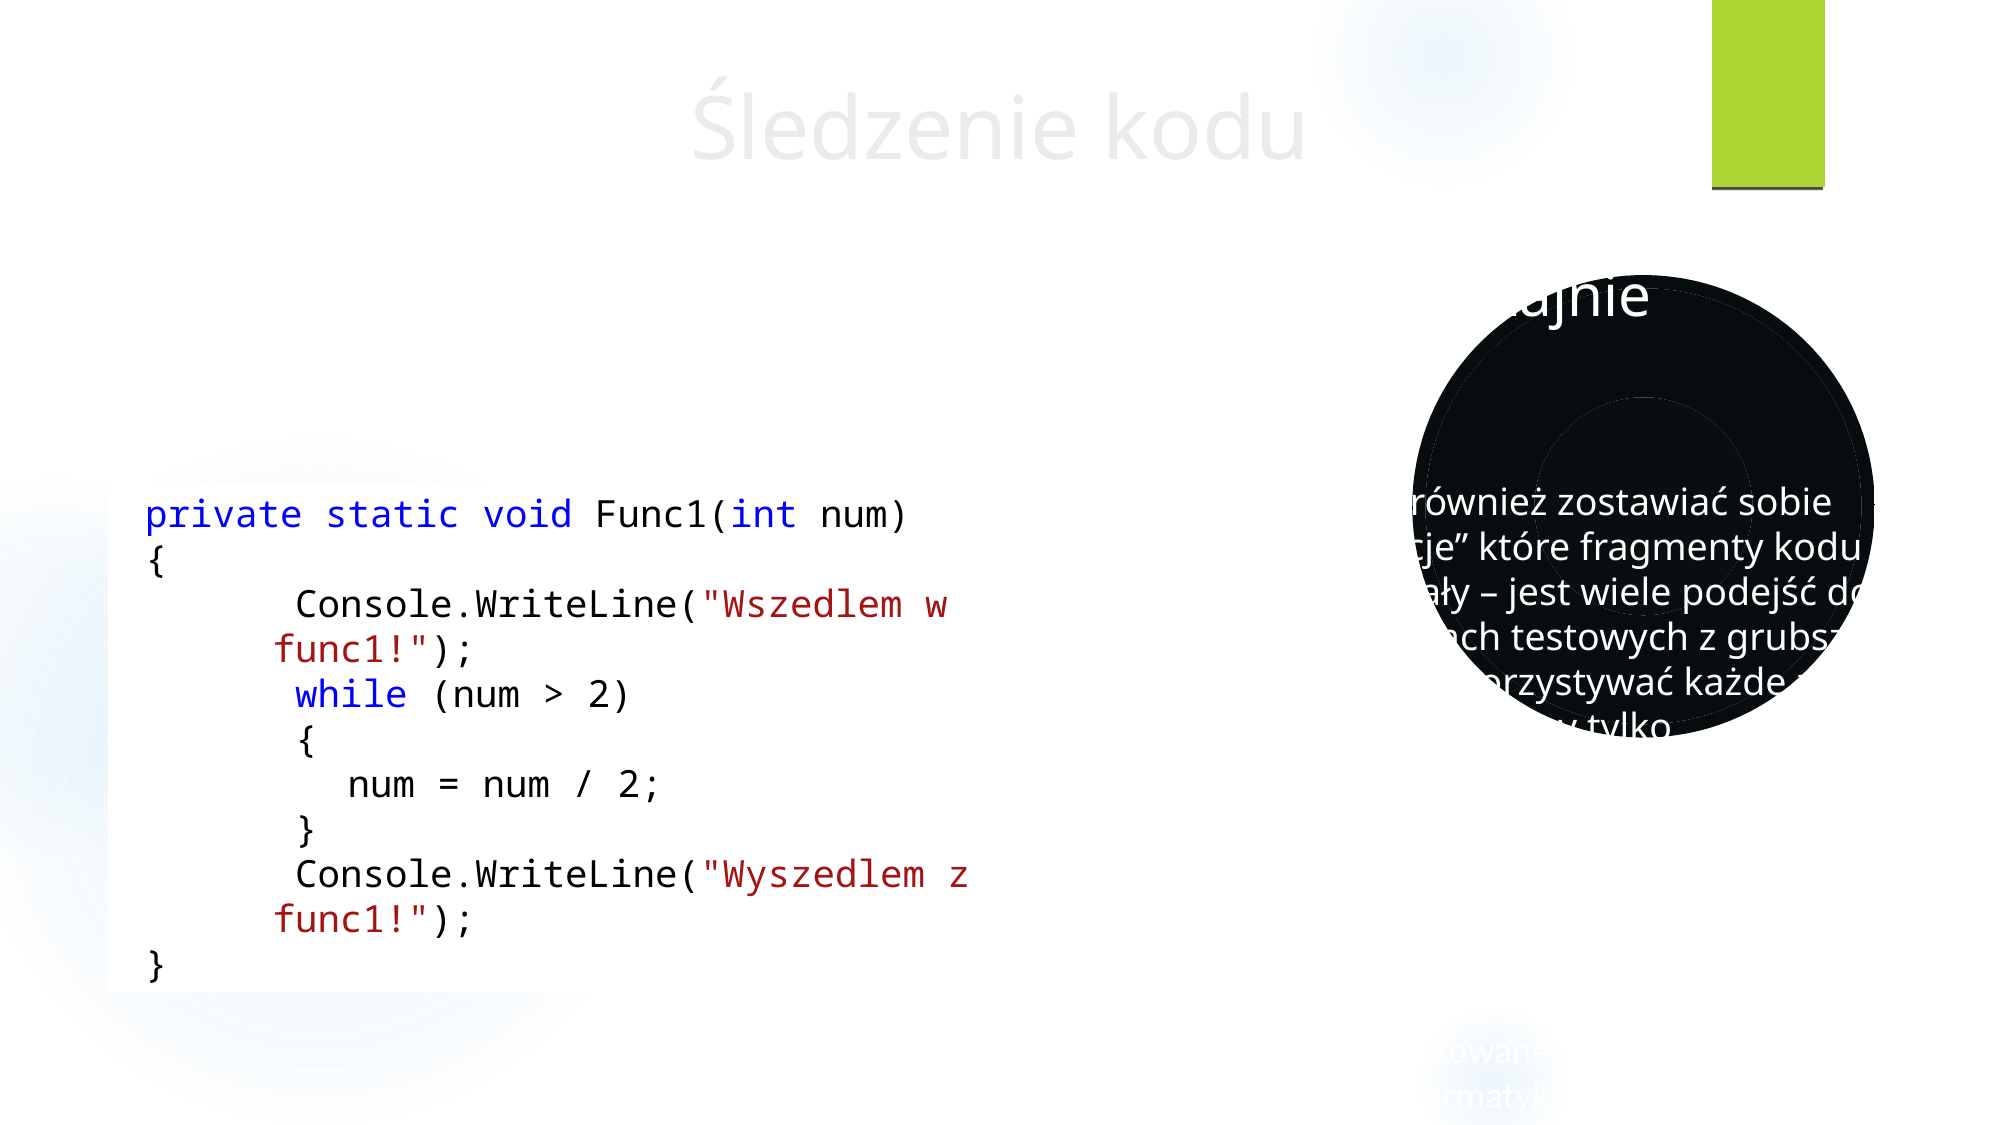

# Śledzenie kodu
Śledzenie kodu to nic innego, jak sprawdzanie jego przebiegu. Możemy to robić metodą prostą – zwyczajnie powoli analizując przebieg określonych danych, rozplanowując ścieżkę do przodu.
Możemy również zostawiać sobie „informacje” które fragmenty kodu się wywołały – jest wiele podejść do tego, w celach testowych z grubsza możemy wykorzystywać każde z nich – nie możemy tylko zapomnieć, by potem takie „wskaźniki” usunąć z kodu gdy wejdziemy w fazę produkcyjną.
 private static void Func1(int num)
 {
 Console.WriteLine("Wszedlem w func1!");
 while (num > 2)
 {
	num = num / 2;
 }
 Console.WriteLine("Wyszedlem z func1!");
 }
Adrian Kunikowski
Zaawansowane Techniki Programowania
Wydział Matematyki i Informatyki Uniwersytetu Łódzkiego